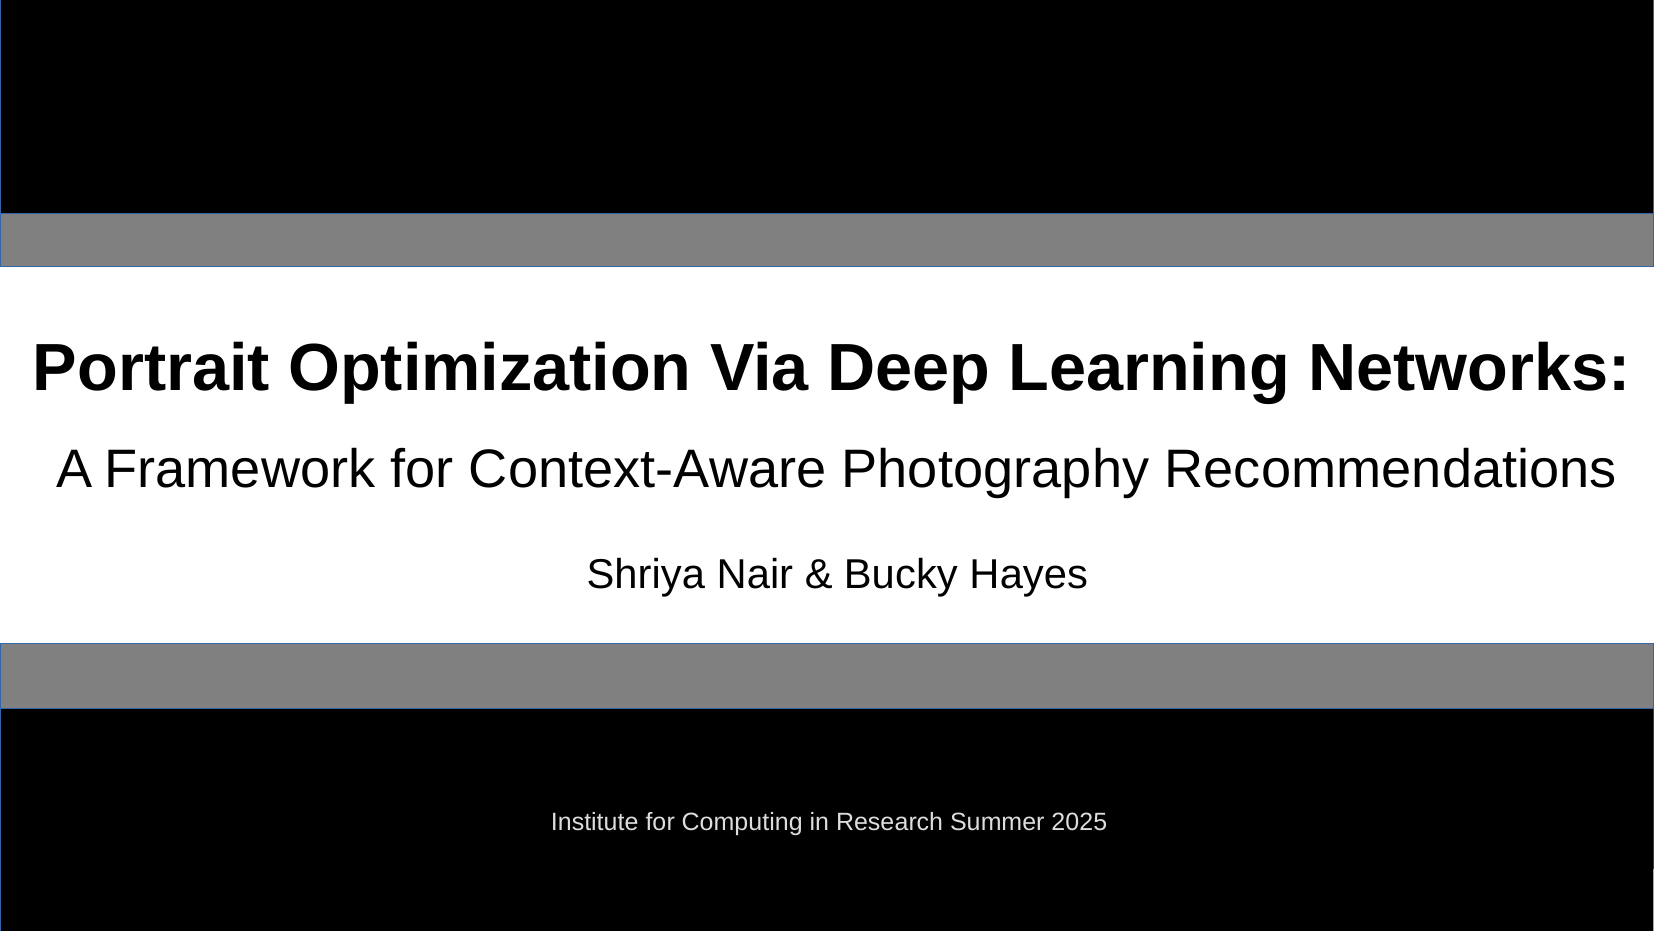

# Portrait Optimization Via Deep Learning Networks:
A Framework for Context-Aware Photography Recommendations
Shriya Nair & Bucky Hayes
Institute for Computing in Research Summer 2025